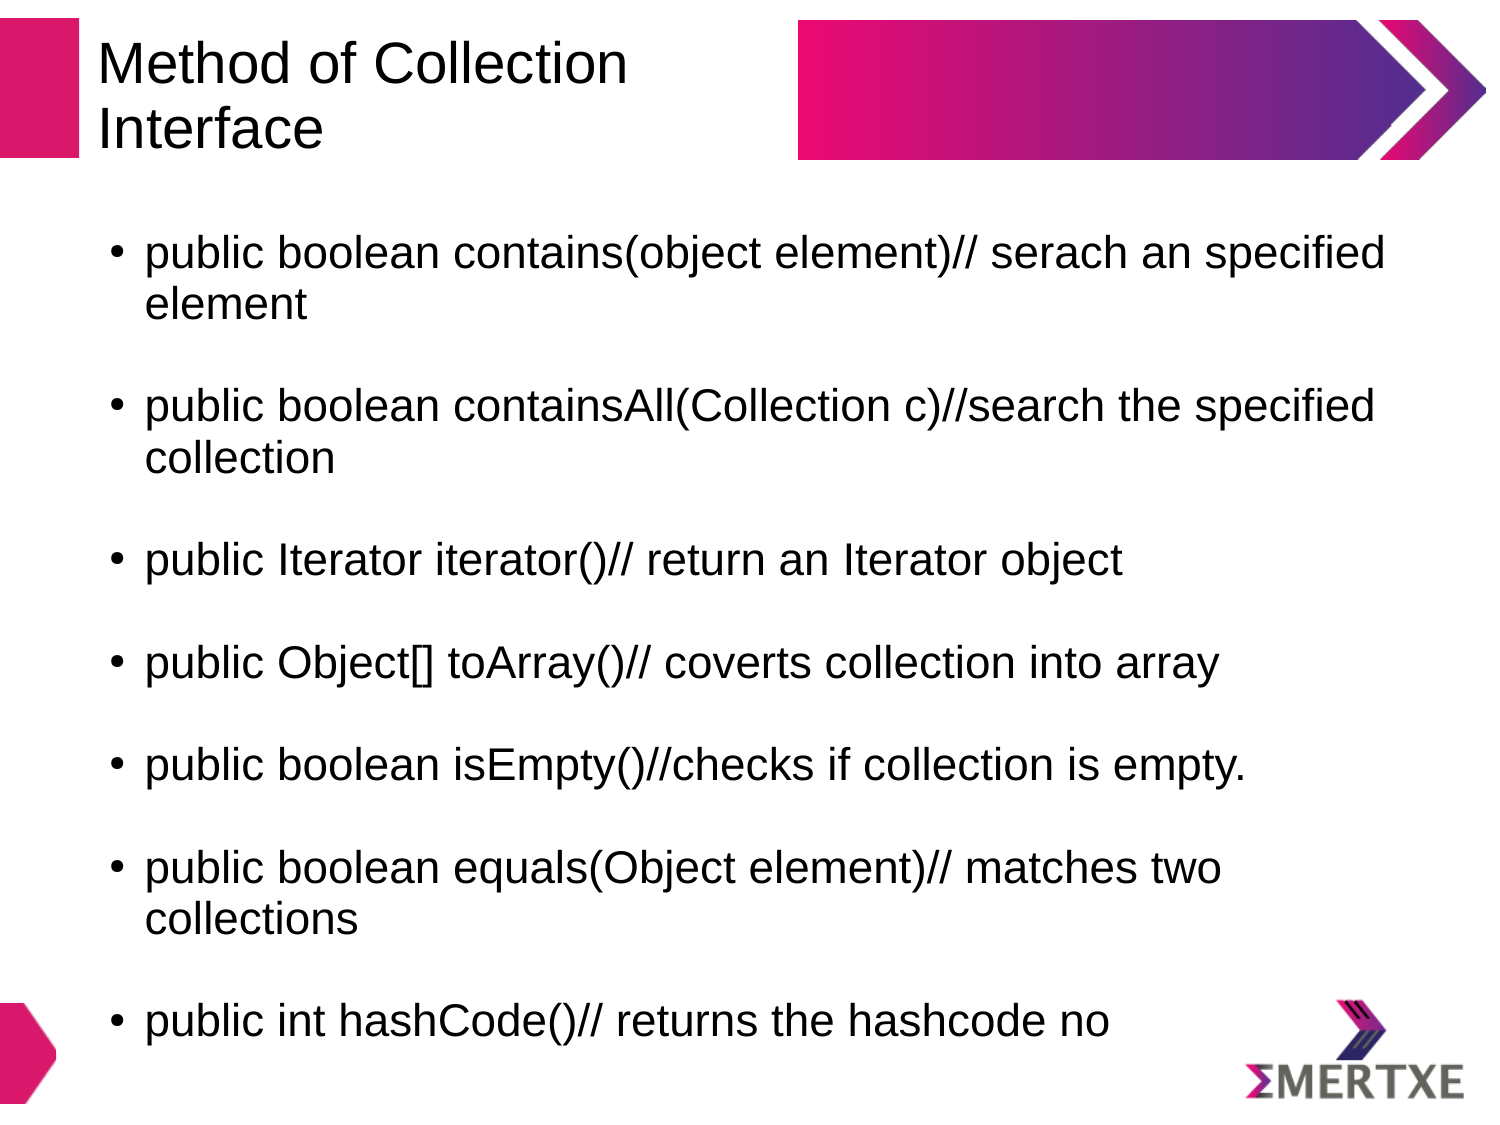

Method of Collection Interface
public boolean contains(object element)// serach an specified element
public boolean containsAll(Collection c)//search the specified collection
public Iterator iterator()// return an Iterator object
public Object[] toArray()// coverts collection into array
public boolean isEmpty()//checks if collection is empty.
public boolean equals(Object element)// matches two collections
public int hashCode()// returns the hashcode no